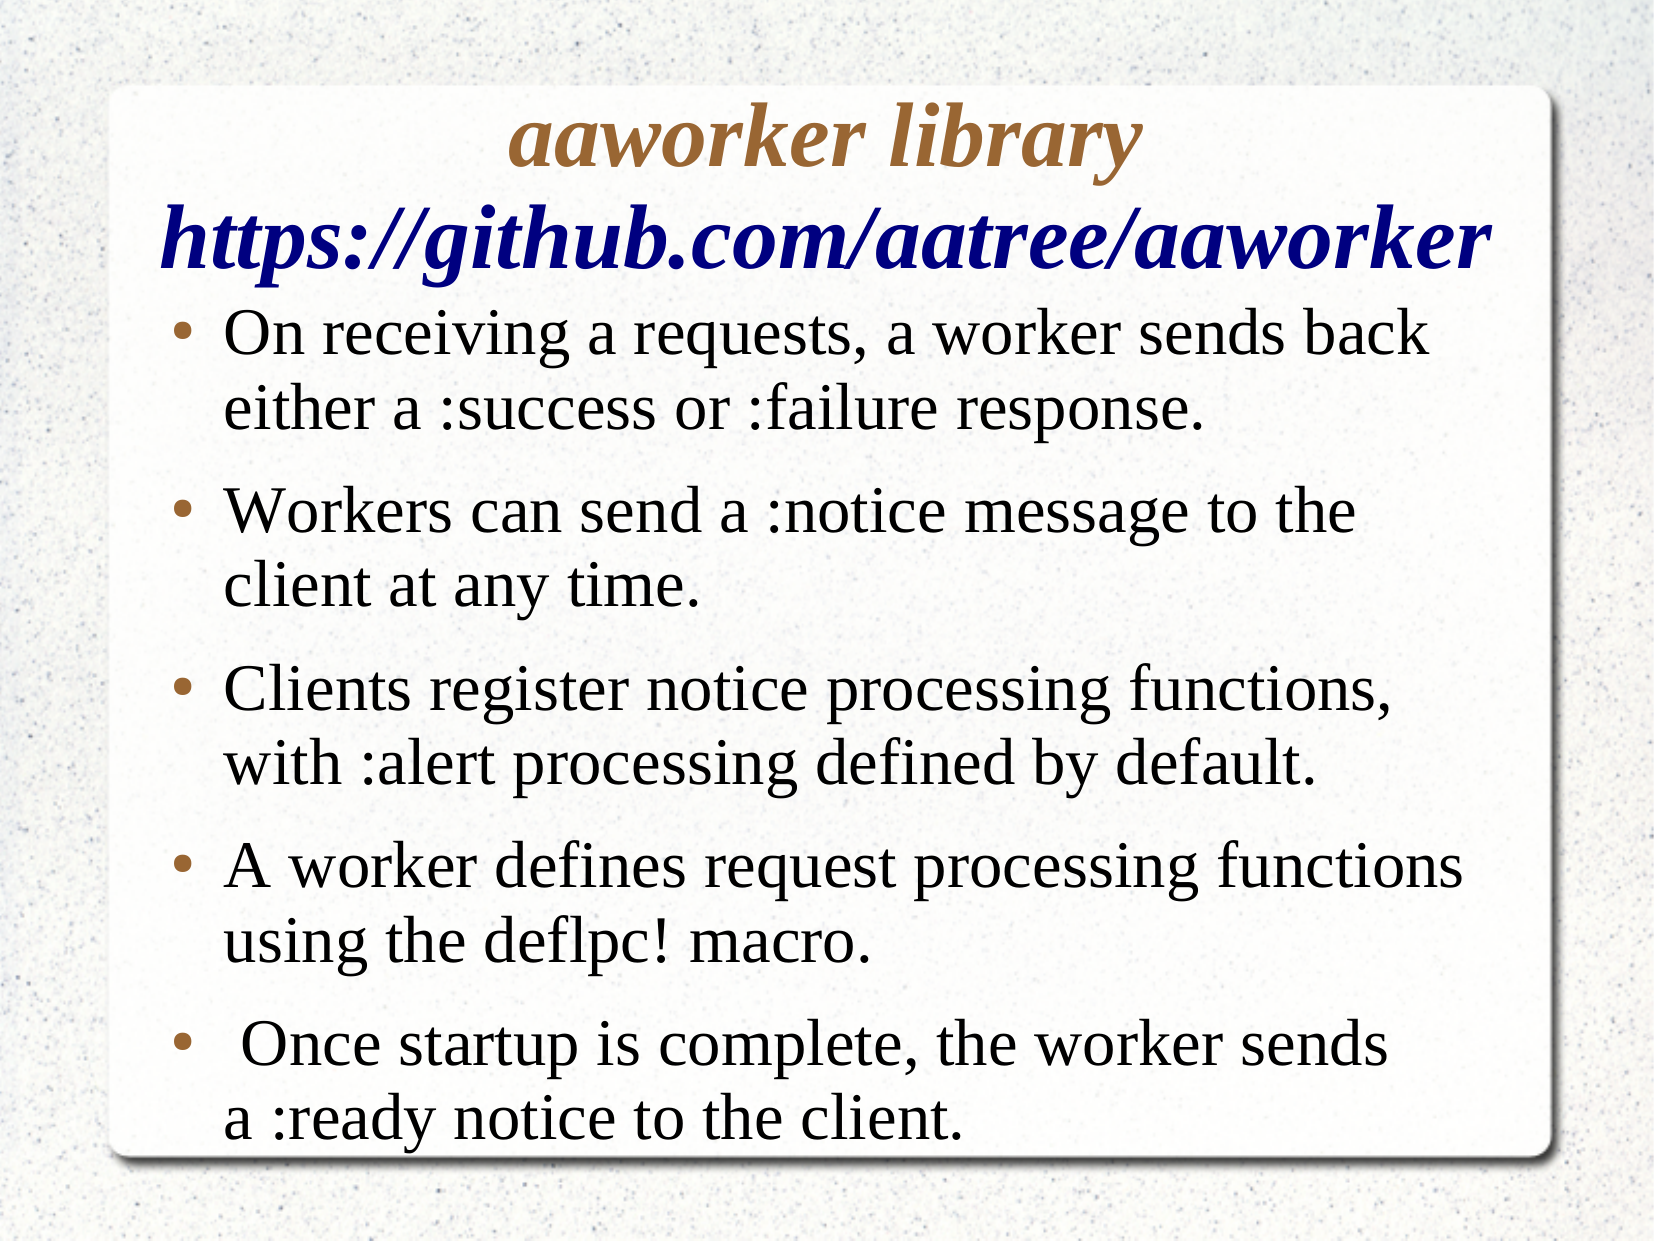

# aaworker library https://github.com/aatree/aaworker
On receiving a requests, a worker sends back either a :success or :failure response.
Workers can send a :notice message to the client at any time.
Clients register notice processing functions, with :alert processing defined by default.
A worker defines request processing functions using the deflpc! macro.
 Once startup is complete, the worker sends a :ready notice to the client.